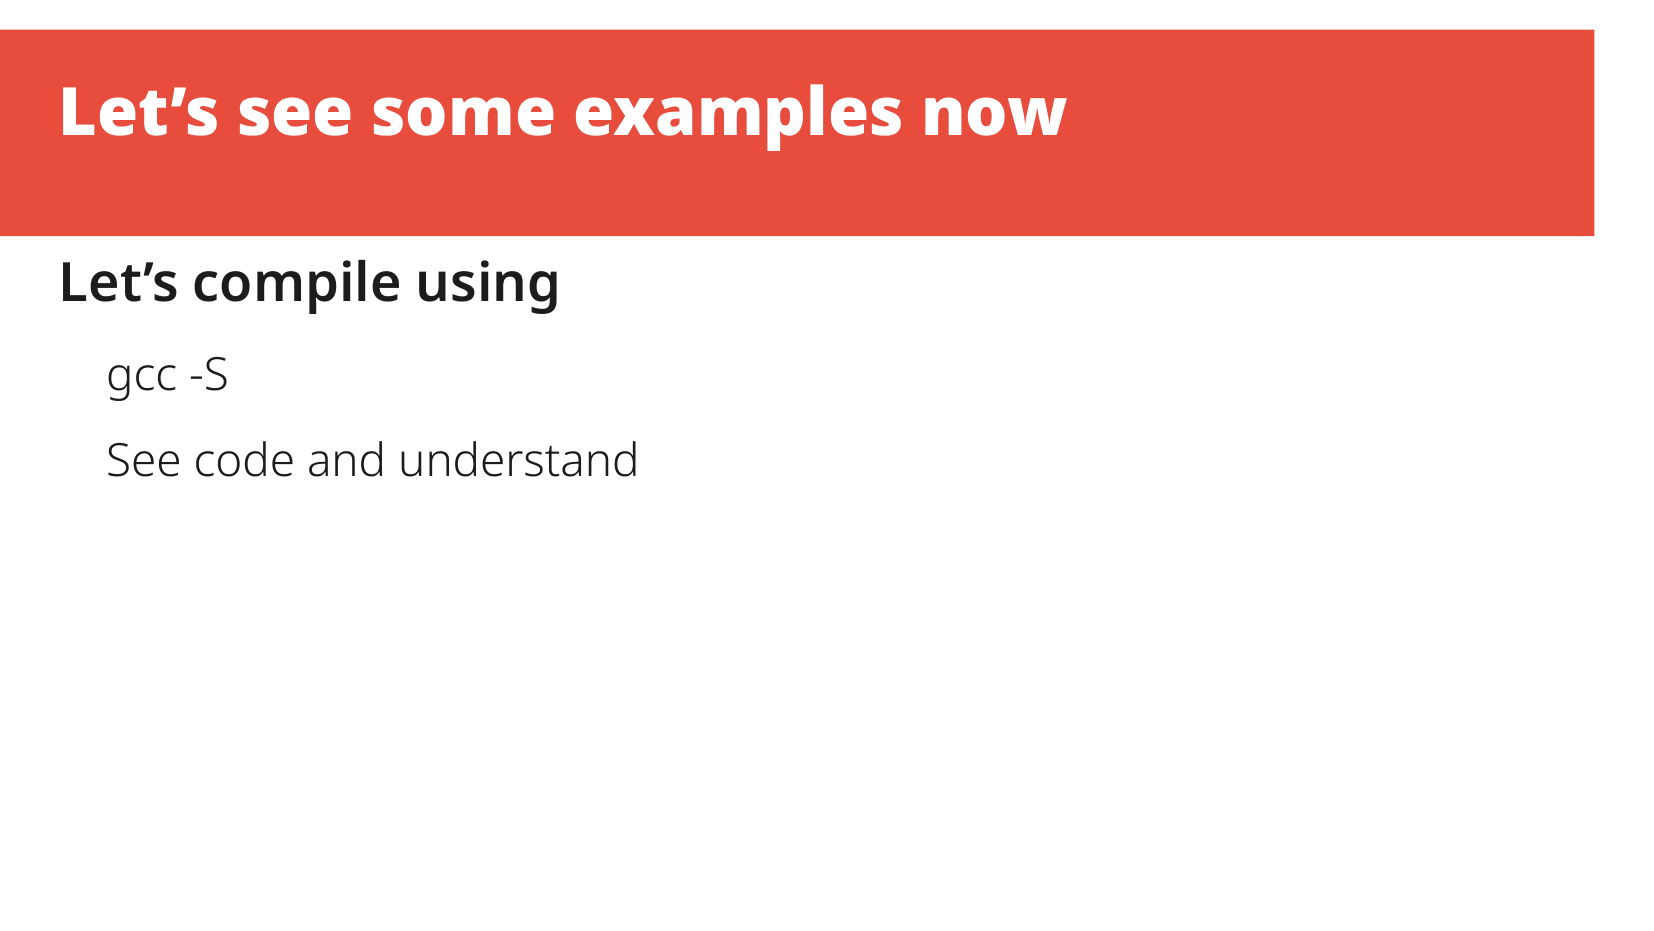

# Let’s see some examples now
Let’s compile using
gcc -S
See code and understand
12